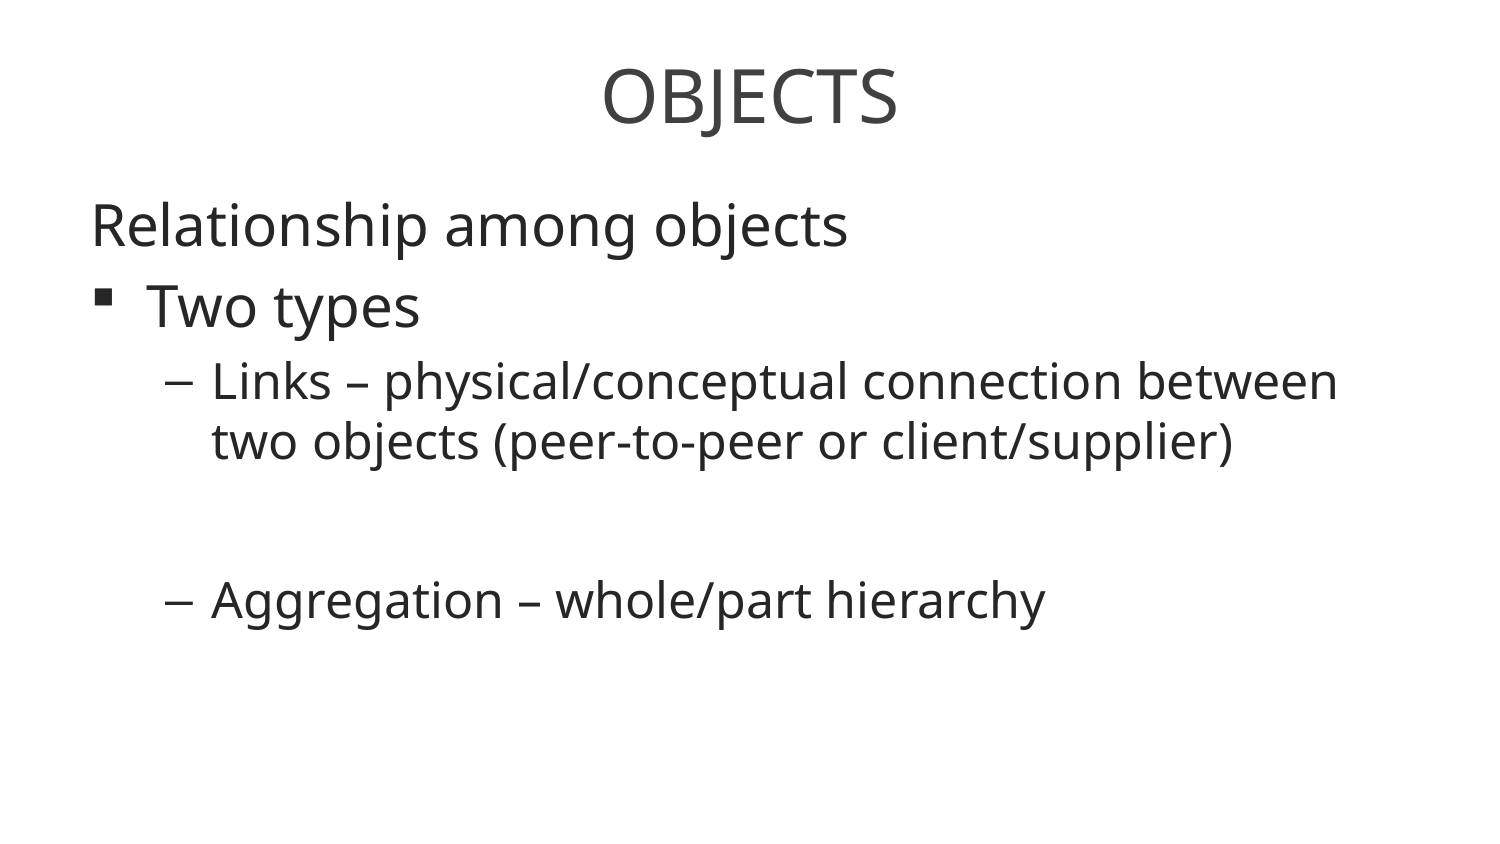

# objects
Relationship among objects
Two types
Links – physical/conceptual connection between two objects (peer-to-peer or client/supplier)
Aggregation – whole/part hierarchy